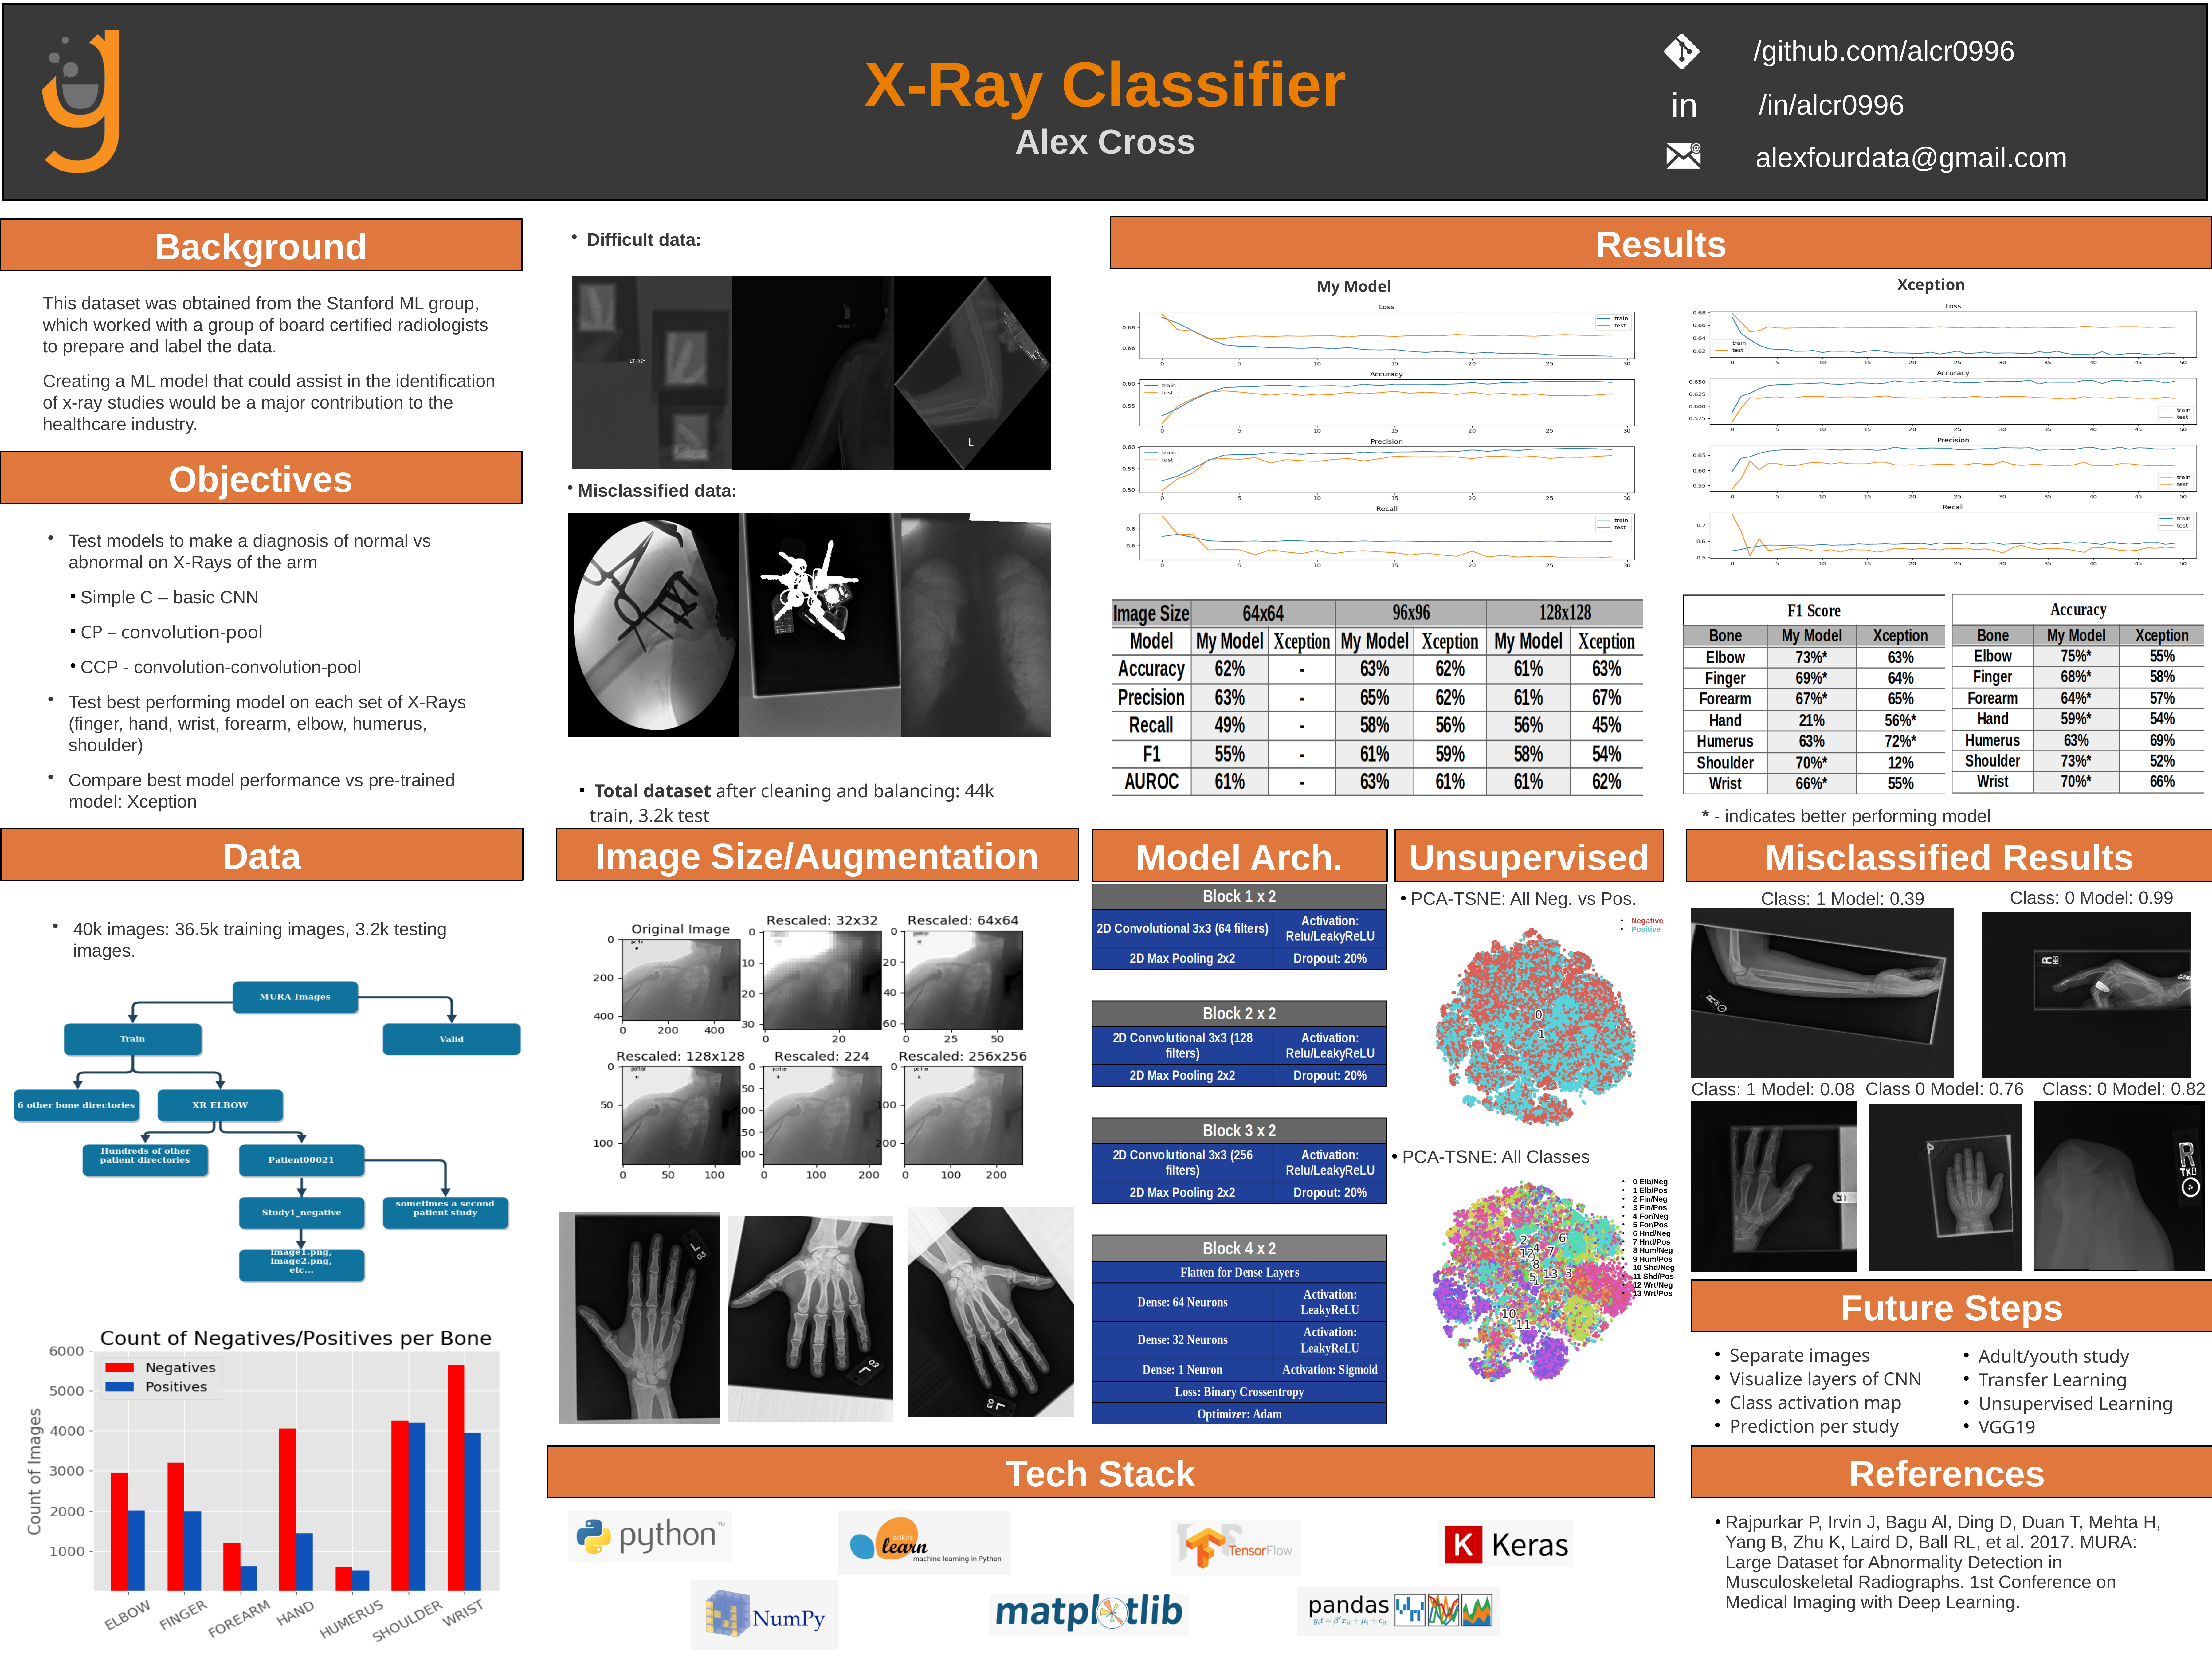

X-Ray Classifier
Alex Cross
 /github.com/alcr0996
in
 /in/alcr0996
alexfourdata@gmail.com
Results
Background
 Difficult data:
 Xception
 My Model
This dataset was obtained from the Stanford ML group, which worked with a group of board certified radiologists to prepare and label the data.
Creating a ML model that could assist in the identification of x-ray studies would be a major contribution to the healthcare industry.
Objectives
Misclassified data:
Test models to make a diagnosis of normal vs abnormal on X-Rays of the arm
Simple C – basic CNN
CP – convolution-pool
CCP - convolution-convolution-pool
Test best performing model on each set of X-Rays (finger, hand, wrist, forearm, elbow, humerus, shoulder)
Compare best model performance vs pre-trained model: Xception
 Total dataset after cleaning and balancing: 44k train, 3.2k test
* - indicates better performing model
Data
Image Size/Augmentation
Misclassified Results
Model Arch.
Unsupervised
40k images: 36.5k training images, 3.2k testing images.
Class: 0 Model: 0.99
Class: 1 Model: 0.39
PCA-TSNE: All Neg. vs Pos.
Negative
Positive
Class 0 Model: 0.76
Class: 0 Model: 0.82
Class: 1 Model: 0.08
PCA-TSNE: All Classes
0 Elb/Neg
1 Elb/Pos
2 Fin/Neg
3 Fin/Pos
4 For/Neg
5 For/Pos
6 Hnd/Neg
7 Hnd/Pos
8 Hum/Neg
9 Hum/Pos
10 Shd/Neg
11 Shd/Pos
12 Wrt/Neg
13 Wrt/Pos
Future Steps
 Separate images
 Visualize layers of CNN
 Class activation map
 Prediction per study
 Adult/youth study
 Transfer Learning
 Unsupervised Learning
 VGG19
Tech Stack
References
Rajpurkar P, Irvin J, Bagu Al, Ding D, Duan T, Mehta H, Yang B, Zhu K, Laird D, Ball RL, et al. 2017. MURA: Large Dataset for Abnormality Detection in Musculoskeletal Radiographs. 1st Conference on Medical Imaging with Deep Learning.